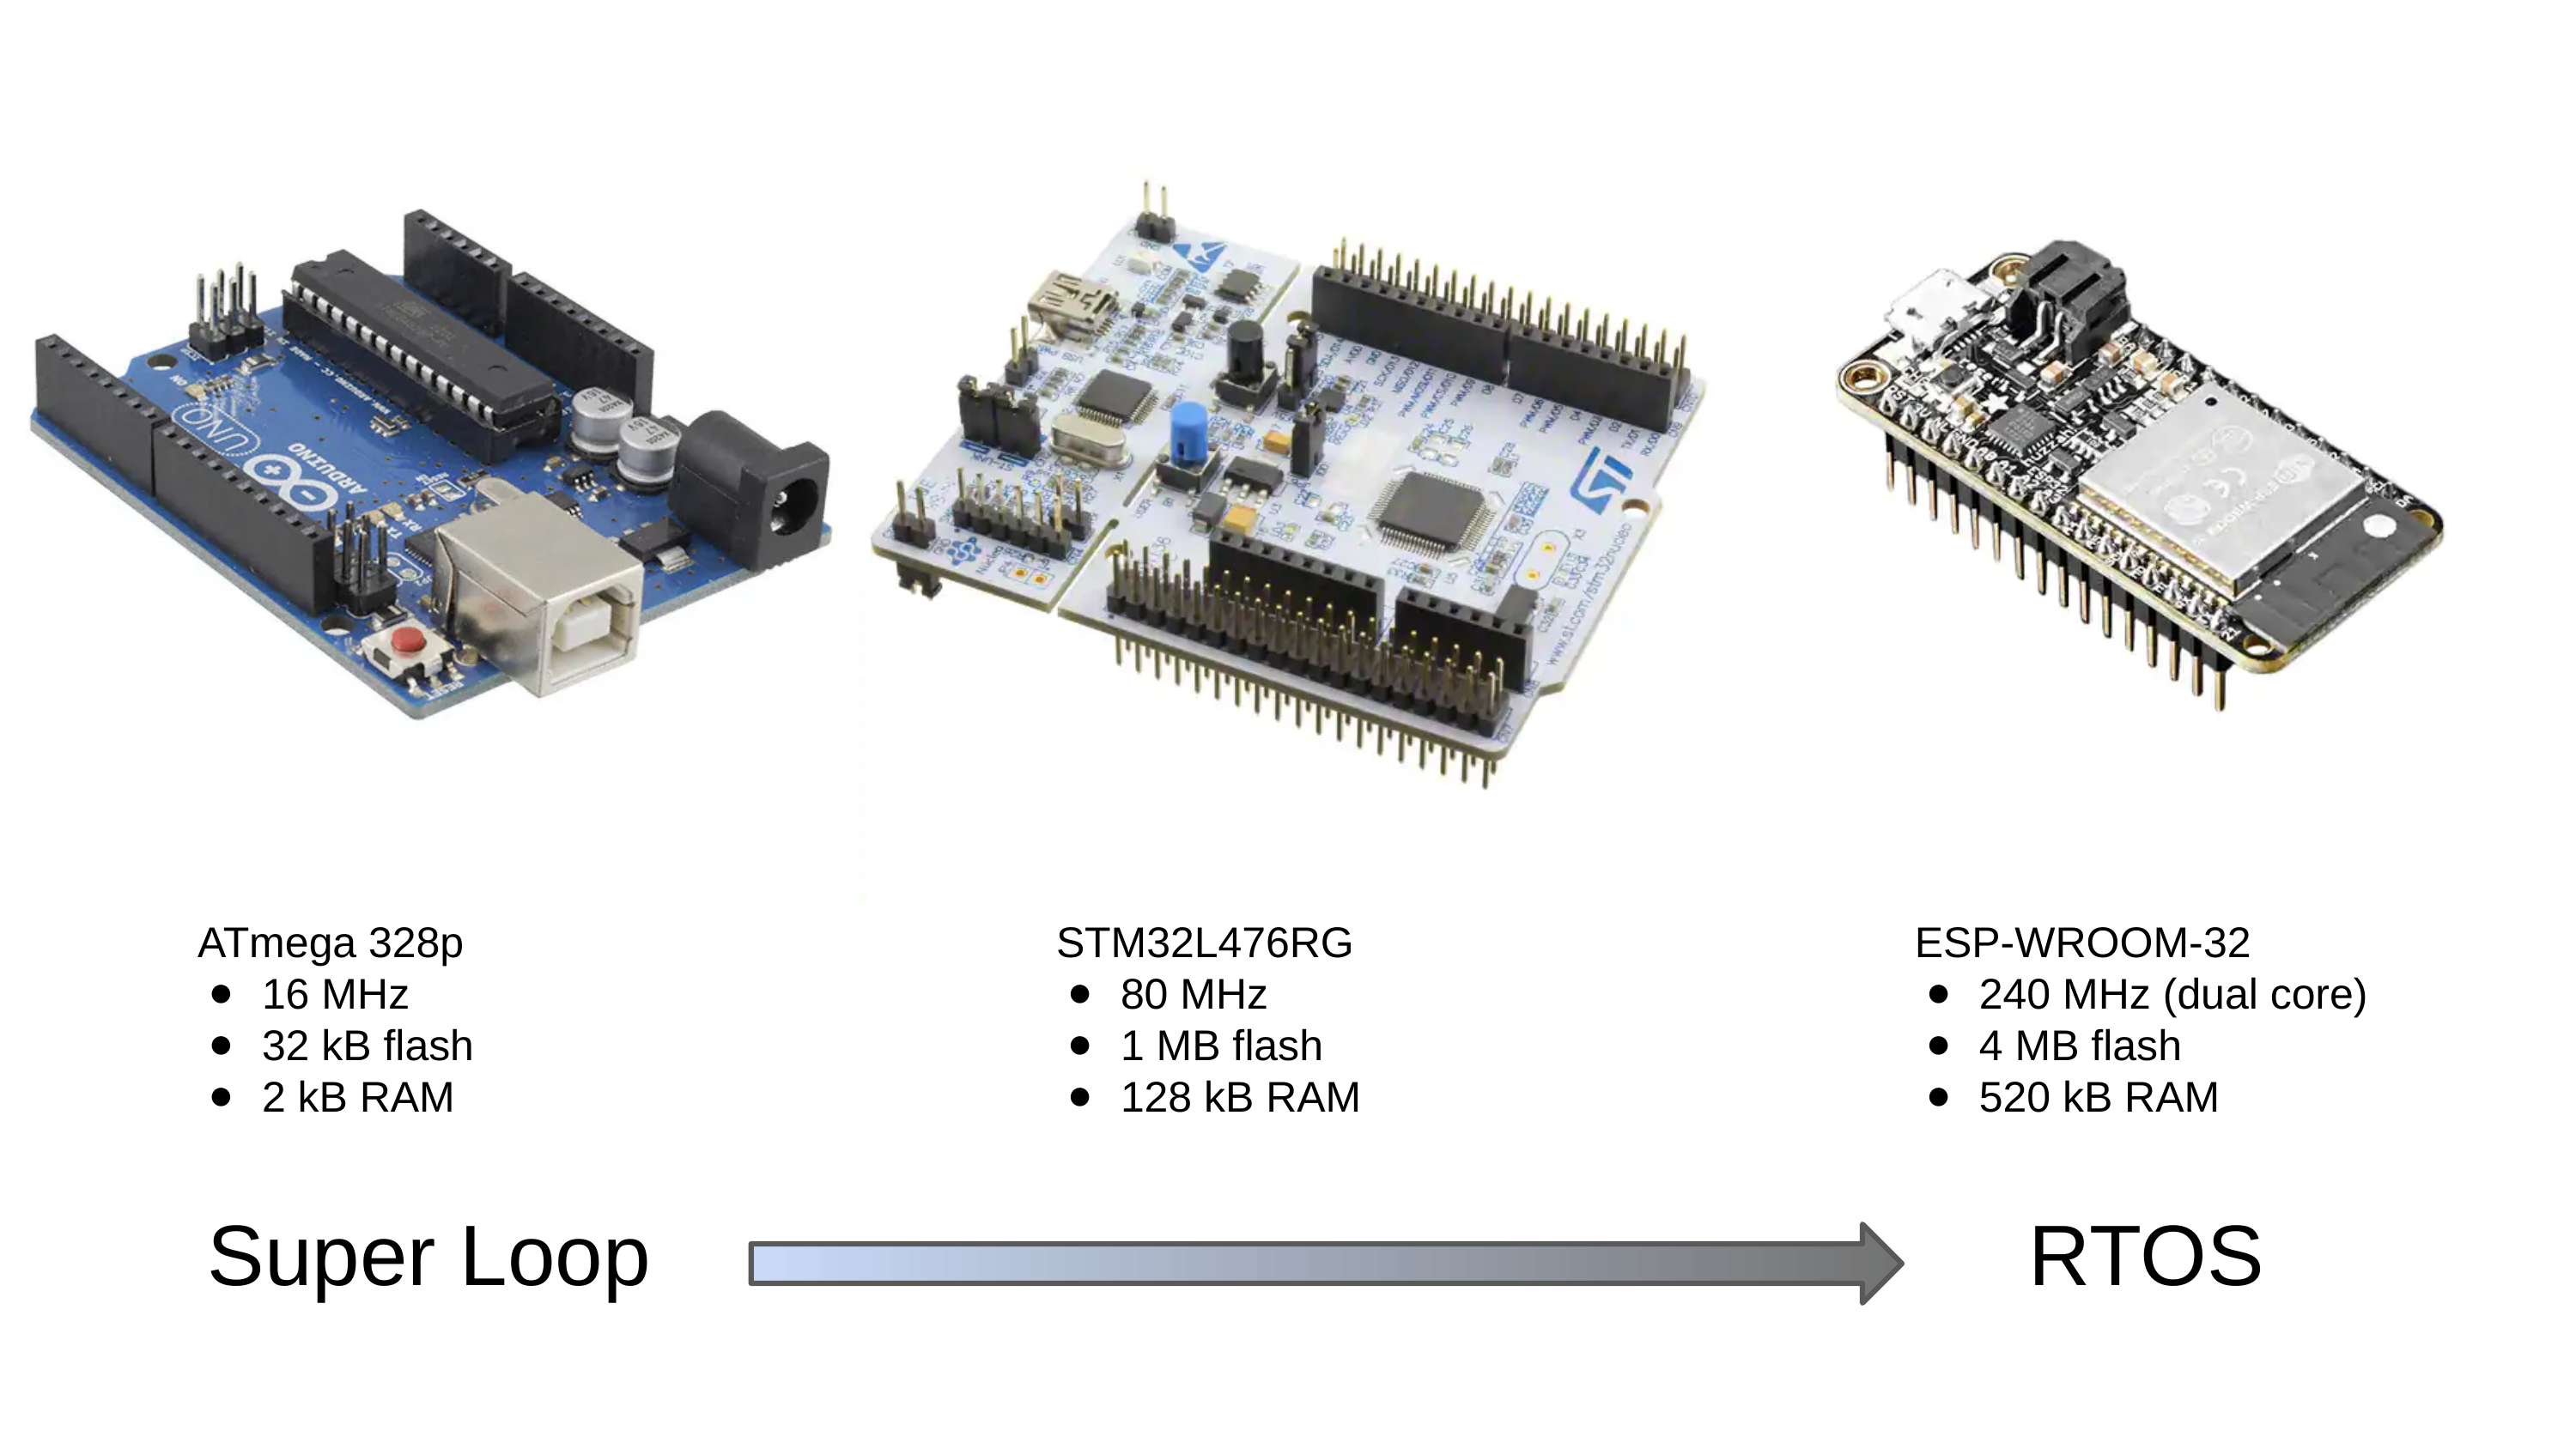

ATmega 328p
16 MHz
32 kB flash
2 kB RAM
STM32L476RG
80 MHz
1 MB flash
128 kB RAM
ESP-WROOM-32
240 MHz (dual core)
4 MB flash
520 kB RAM
Super Loop
RTOS